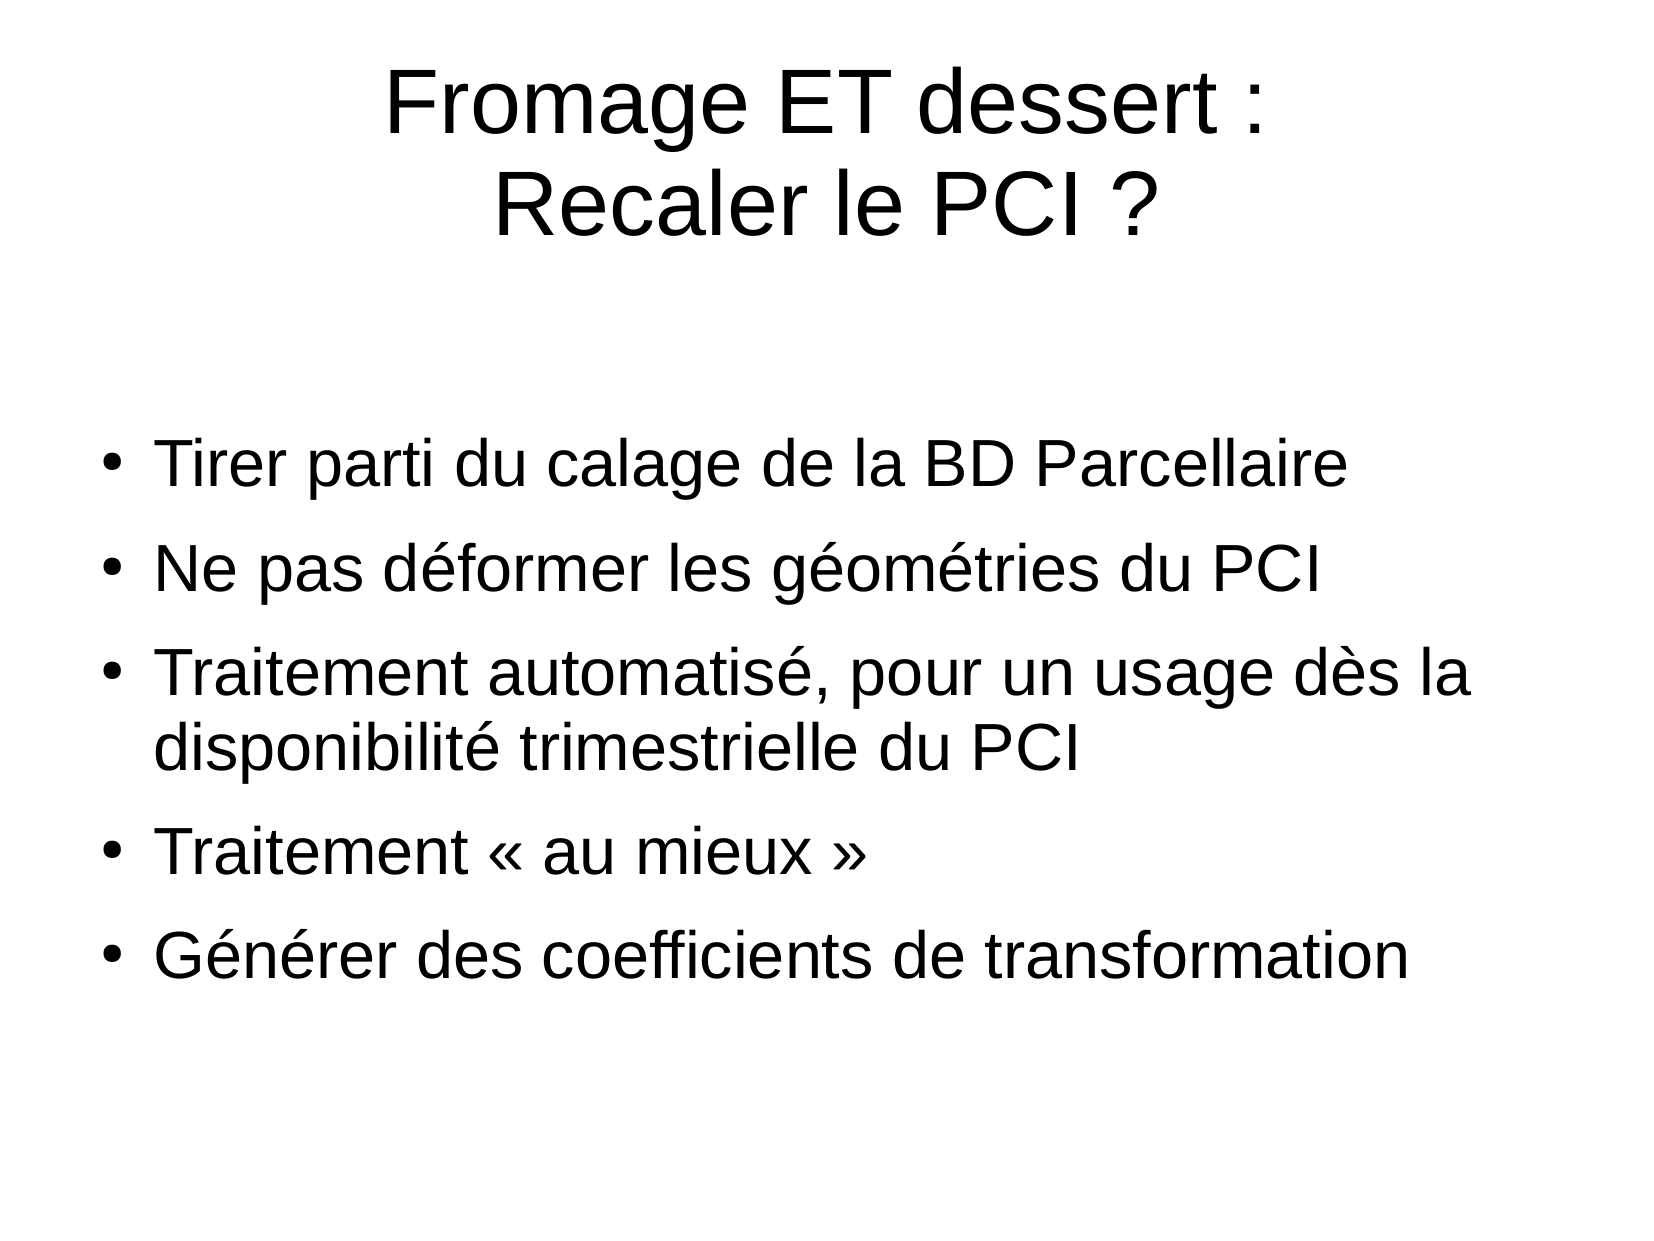

# Fromage ET dessert : Recaler le PCI ?
Tirer parti du calage de la BD Parcellaire
Ne pas déformer les géométries du PCI
Traitement automatisé, pour un usage dès la disponibilité trimestrielle du PCI
Traitement « au mieux »
Générer des coefficients de transformation